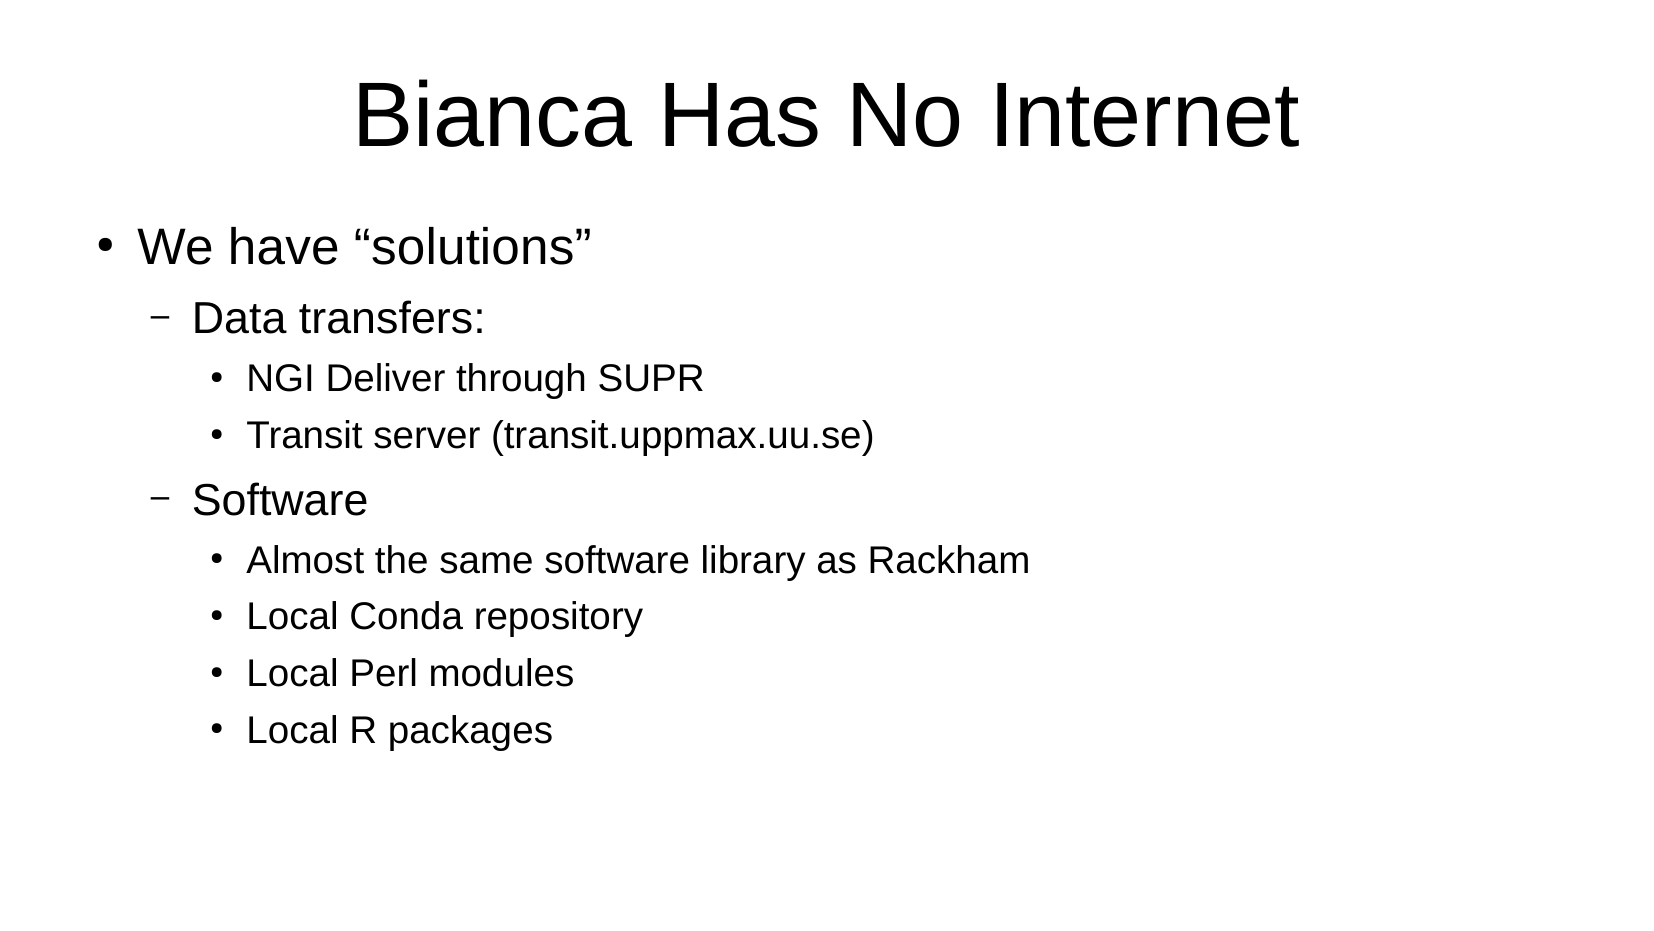

# Bianca Has No Internet
We have “solutions”
Data transfers:
NGI Deliver through SUPR
Transit server (transit.uppmax.uu.se)
Software
Almost the same software library as Rackham
Local Conda repository
Local Perl modules
Local R packages